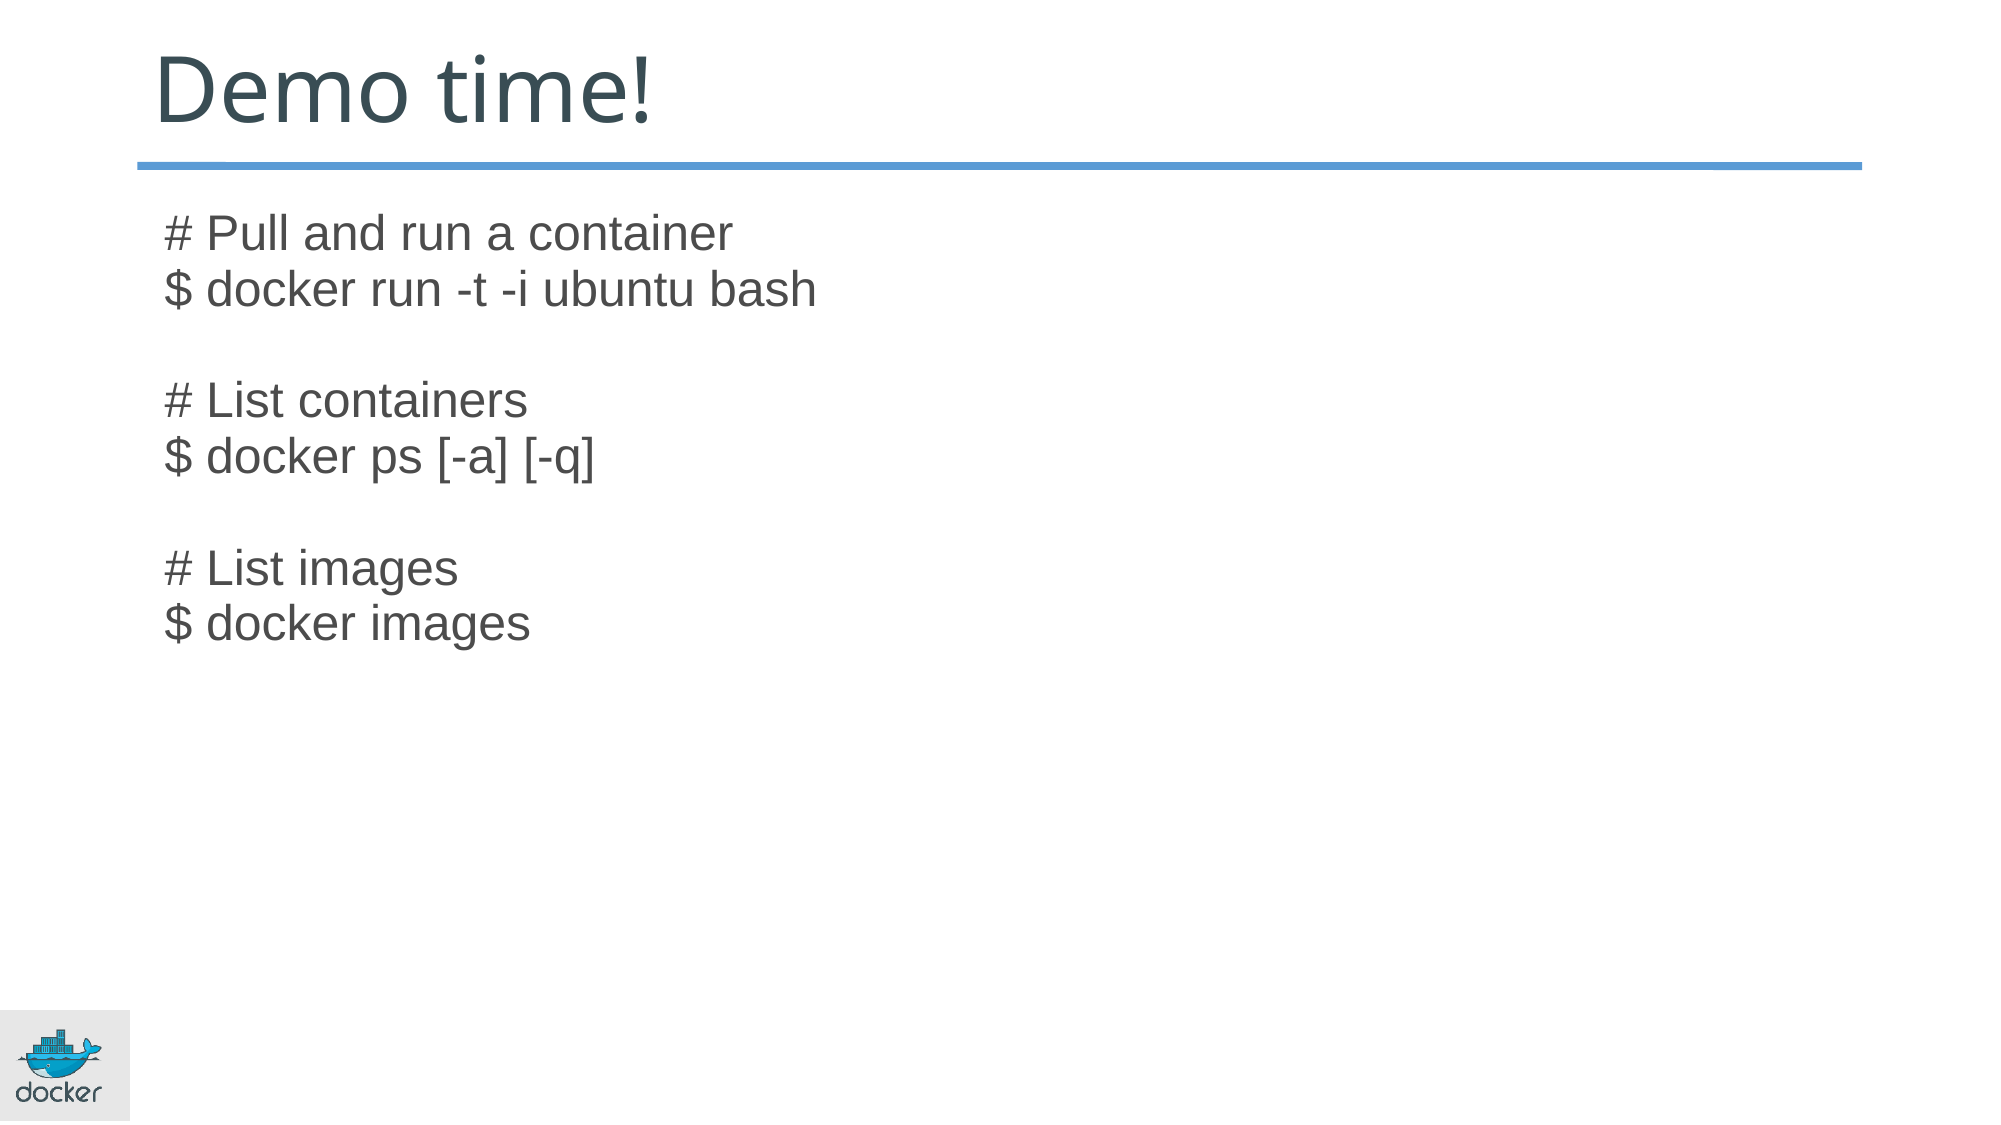

# Demo time!
# Pull and run a container
$ docker run -t -i ubuntu bash
# List containers
$ docker ps [-a] [-q]
# List images
$ docker images